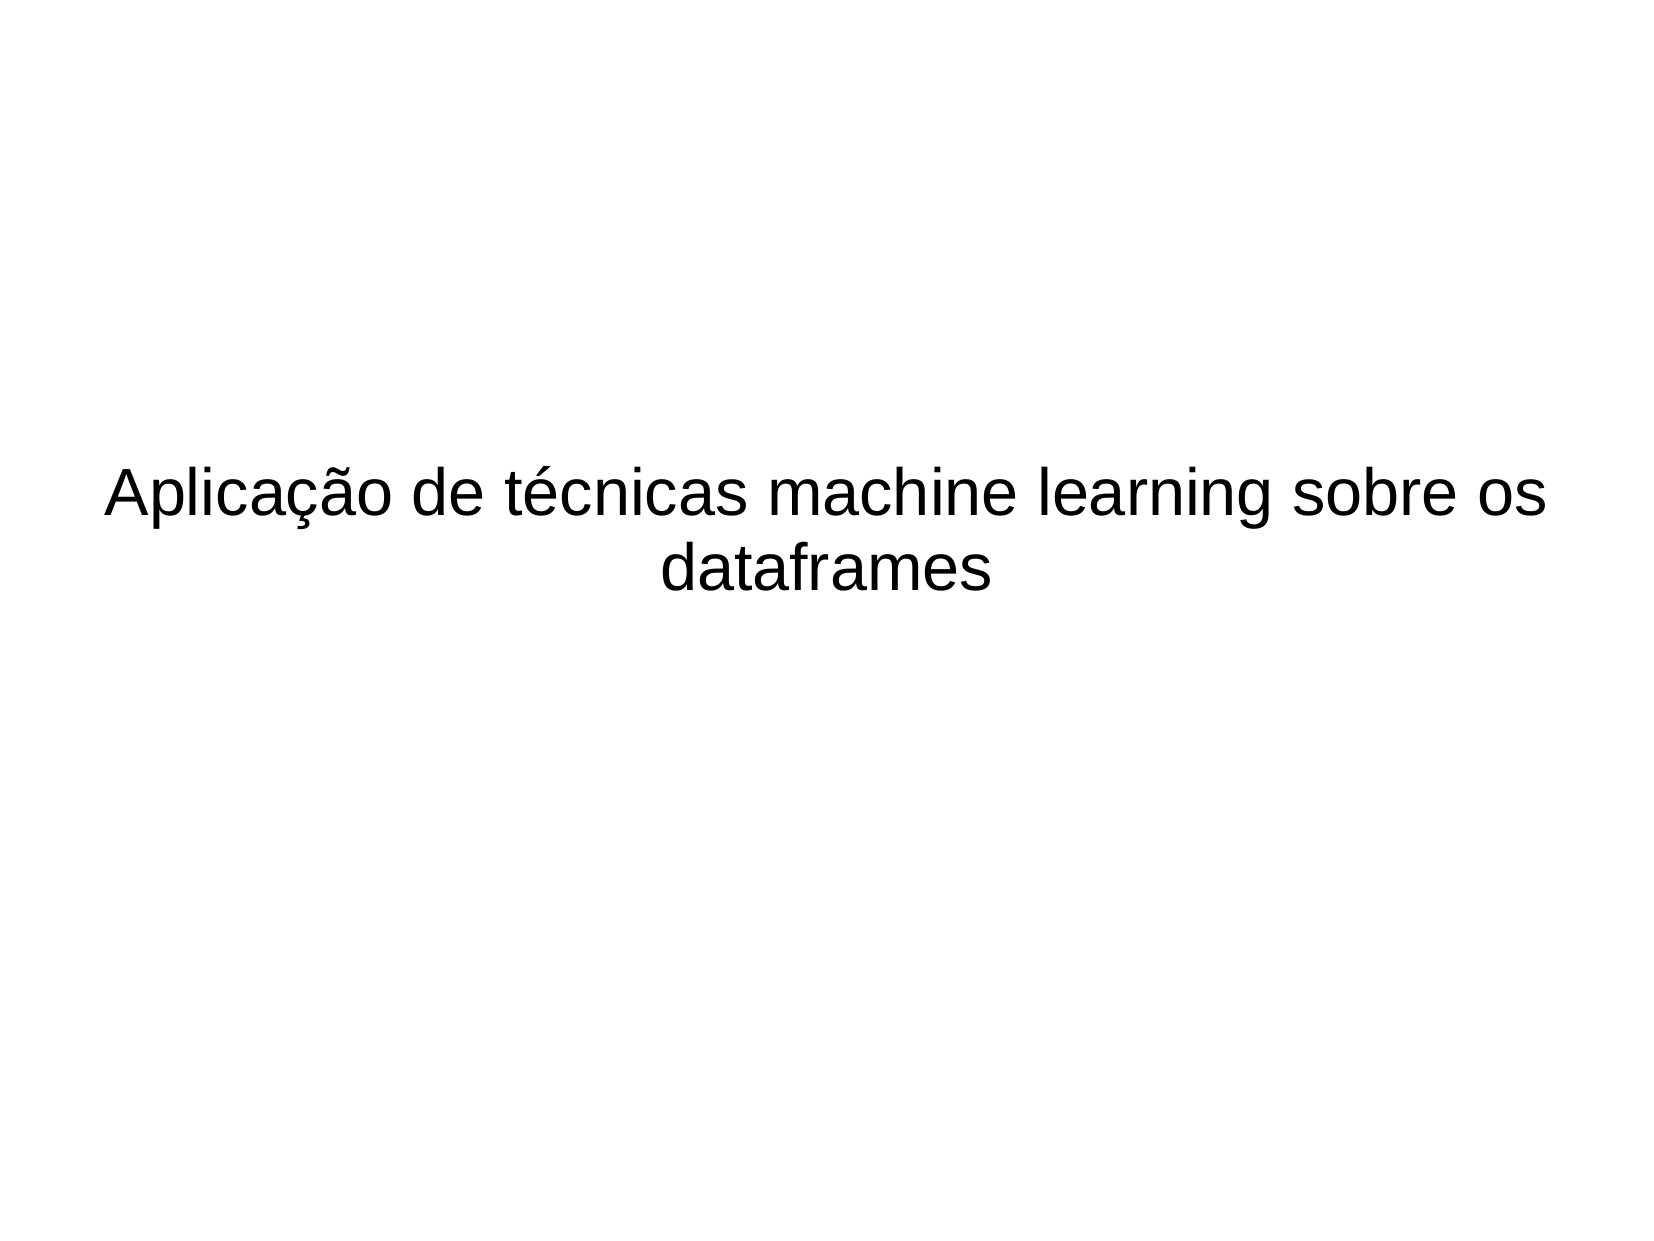

# Aplicação de técnicas machine learning sobre os dataframes